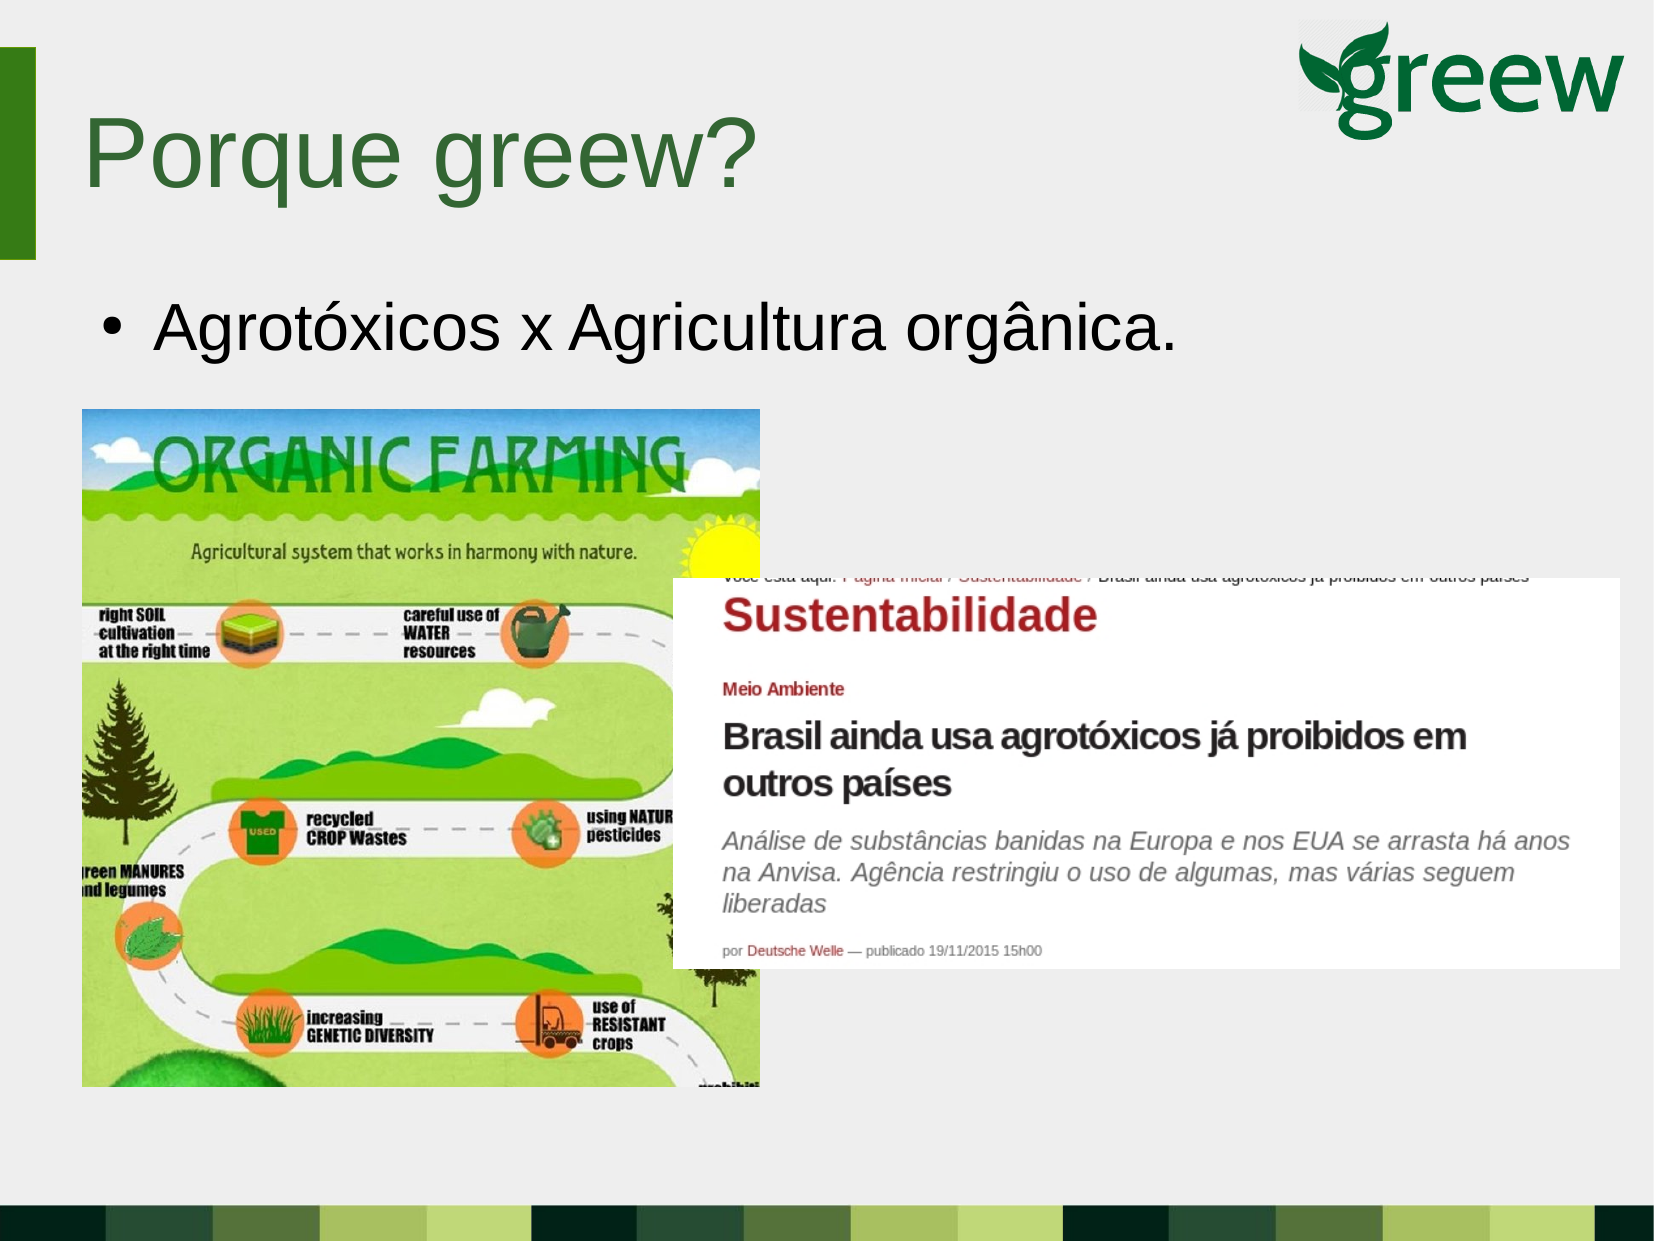

# Porque greew?
Agrotóxicos x Agricultura orgânica.